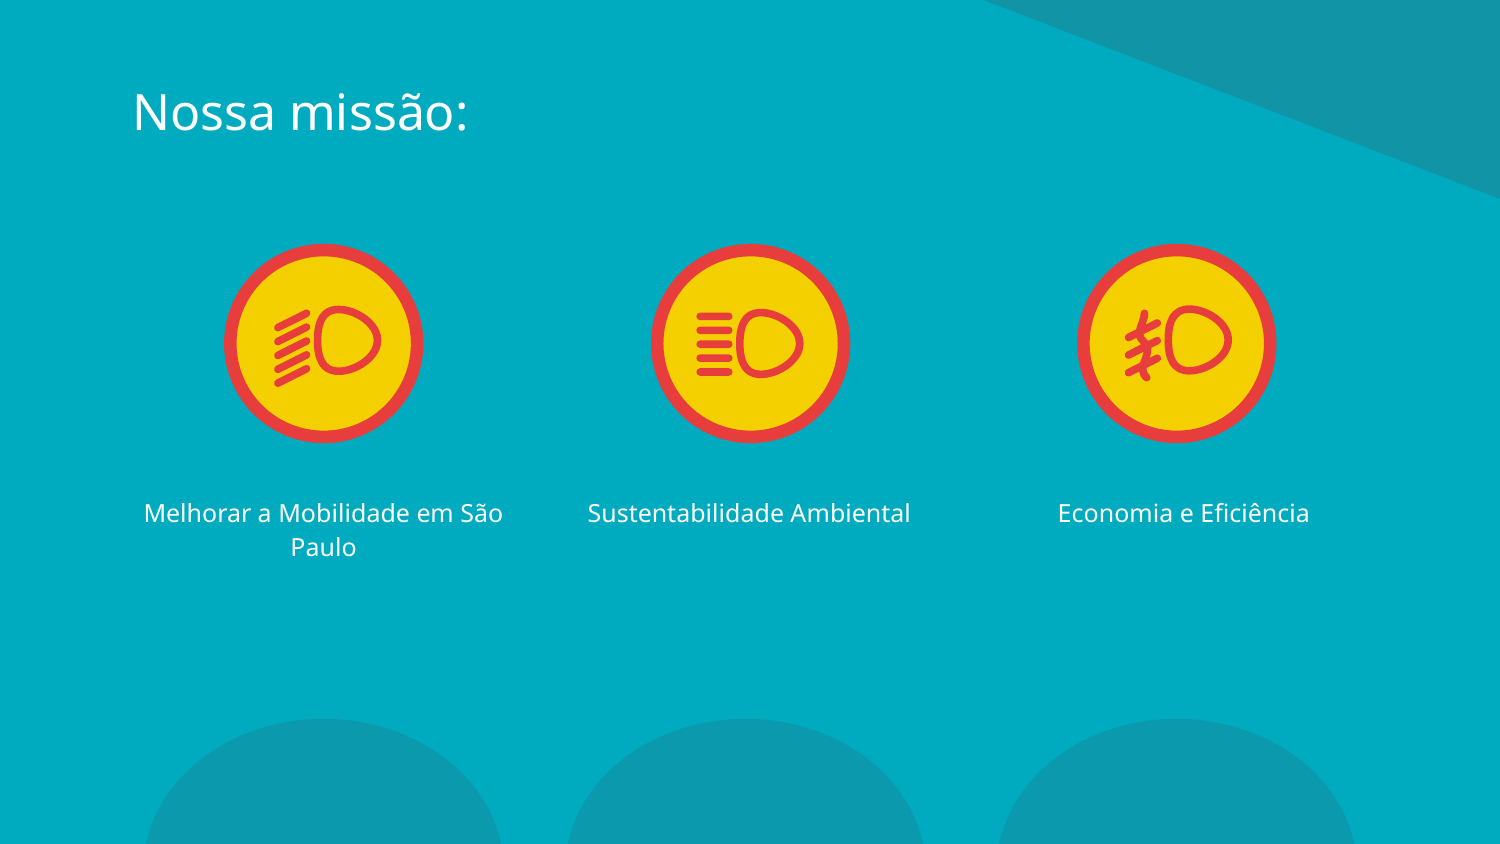

# Nossa missão:
Melhorar a Mobilidade em São Paulo
Sustentabilidade Ambiental
Economia e Eficiência